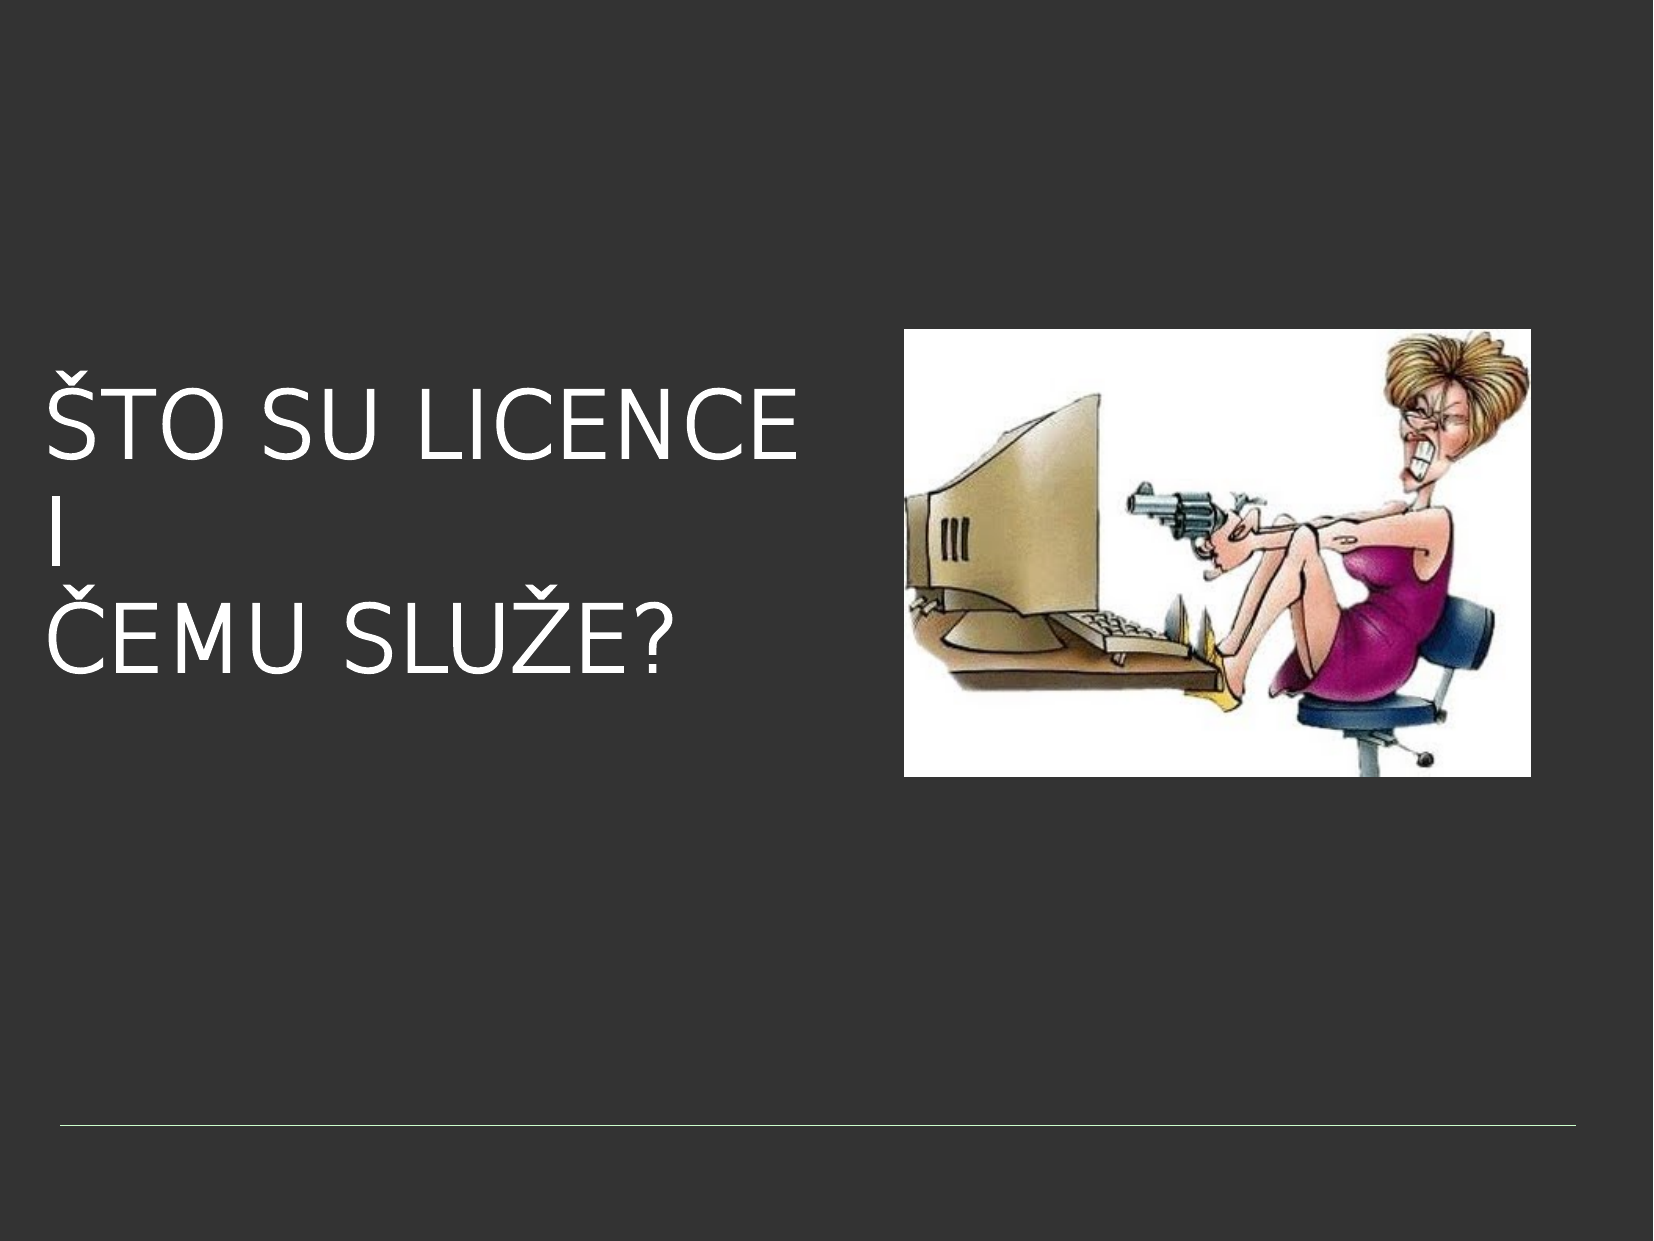

#
ŠTO SU LICENCE I
ČEMU SLUŽE?